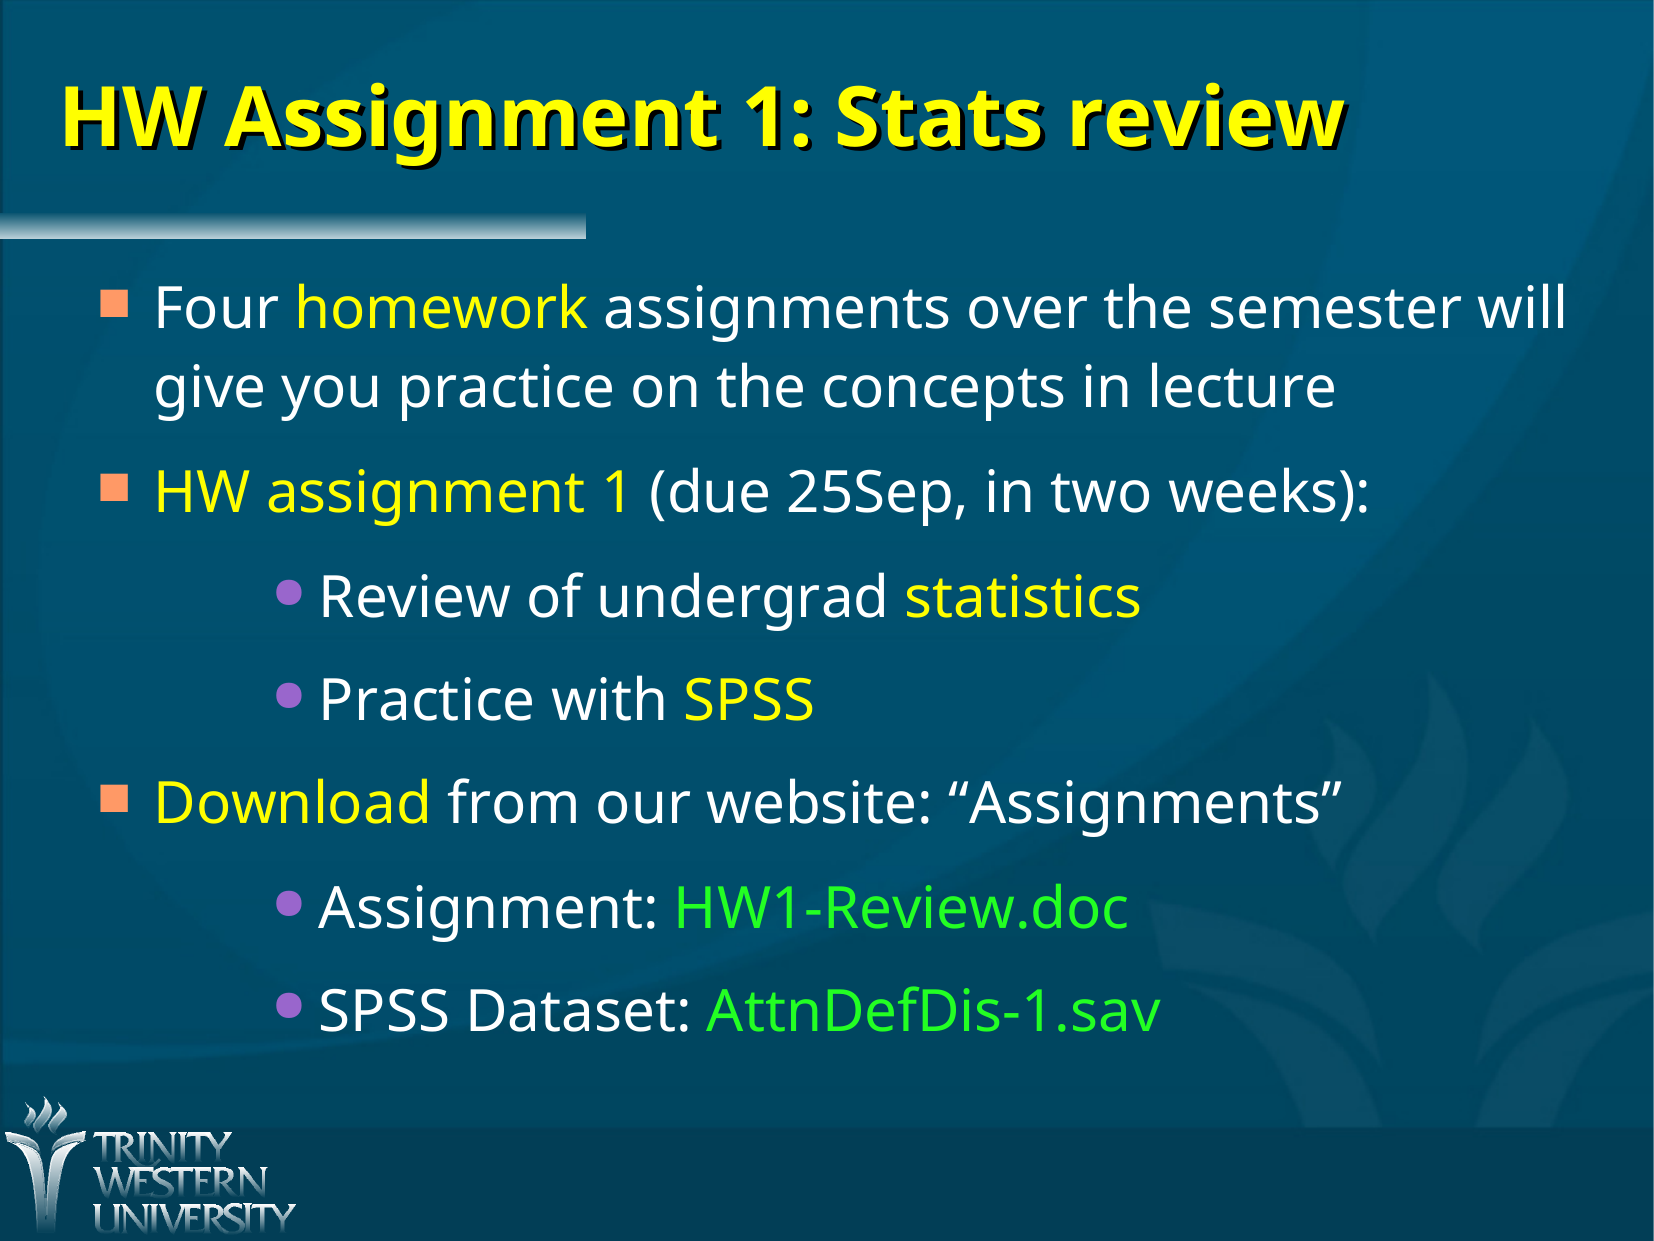

# HW Assignment 1: Stats review
Four homework assignments over the semester will give you practice on the concepts in lecture
HW assignment 1 (due 25Sep, in two weeks):
Review of undergrad statistics
Practice with SPSS
Download from our website: “Assignments”
Assignment: HW1-Review.doc
SPSS Dataset: AttnDefDis-1.sav